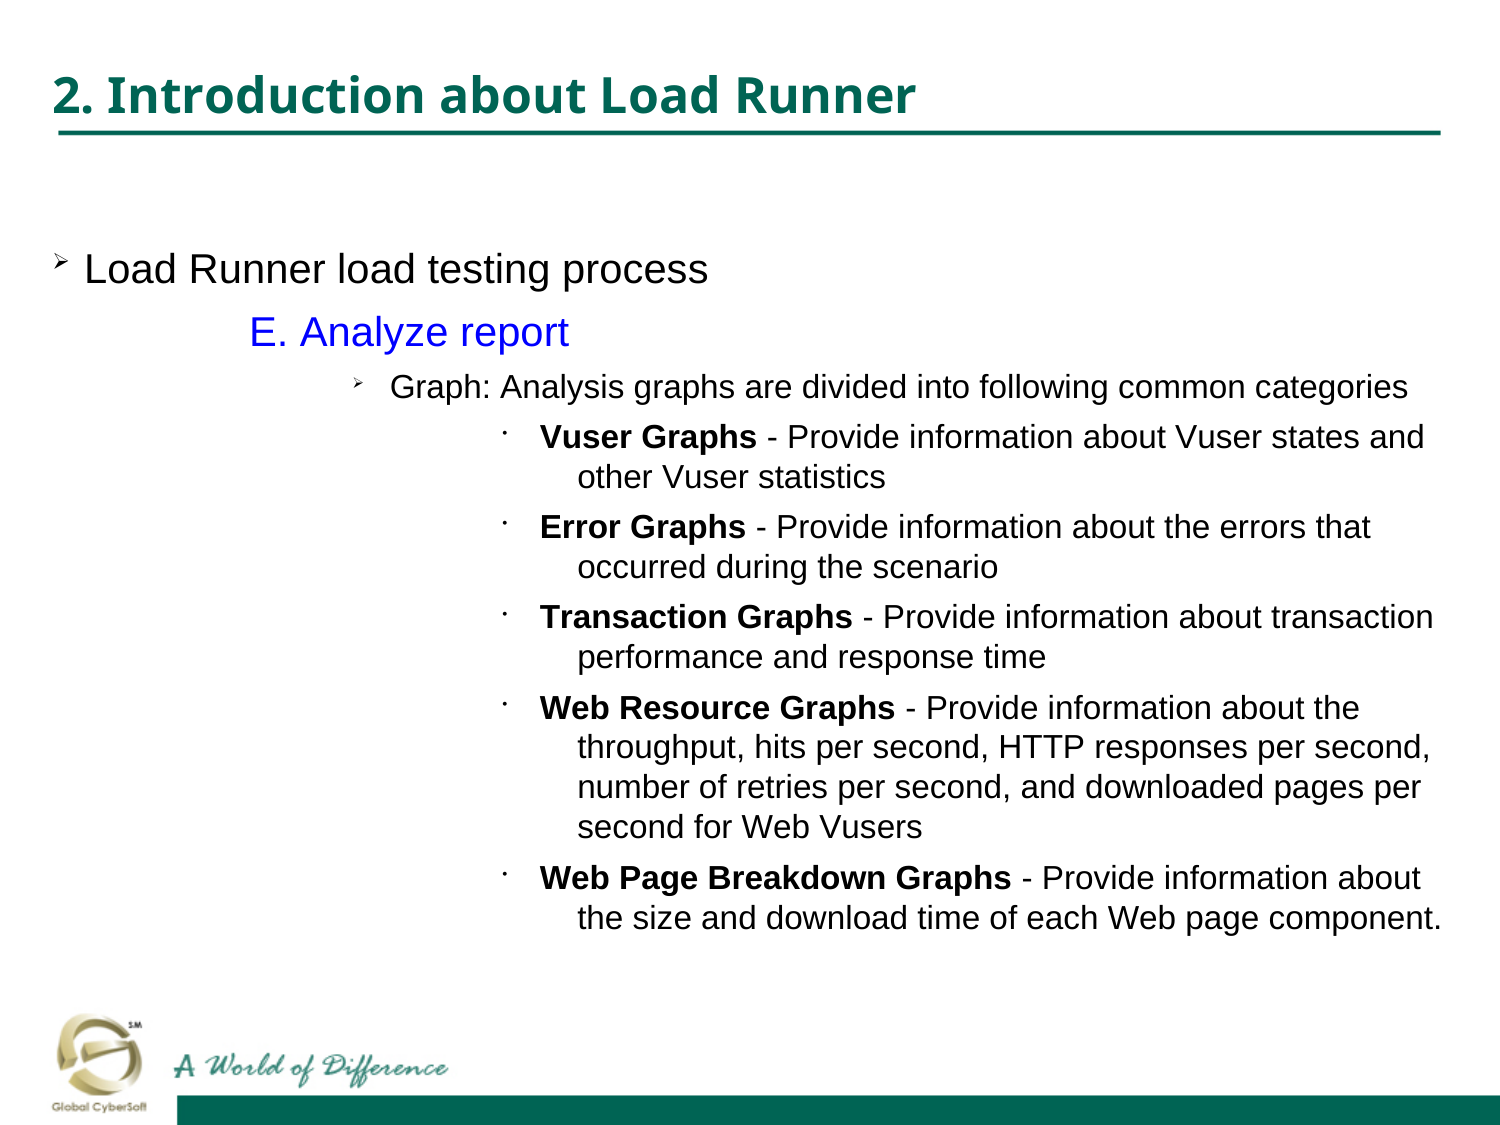

# 2. Introduction about Load Runner
 Load Runner load testing process
E. Analyze report
Graph: Analysis graphs are divided into following common categories
Vuser Graphs - Provide information about Vuser states and other Vuser statistics
Error Graphs - Provide information about the errors that occurred during the scenario
Transaction Graphs - Provide information about transaction performance and response time
Web Resource Graphs - Provide information about the throughput, hits per second, HTTP responses per second, number of retries per second, and downloaded pages per second for Web Vusers
Web Page Breakdown Graphs - Provide information about the size and download time of each Web page component.